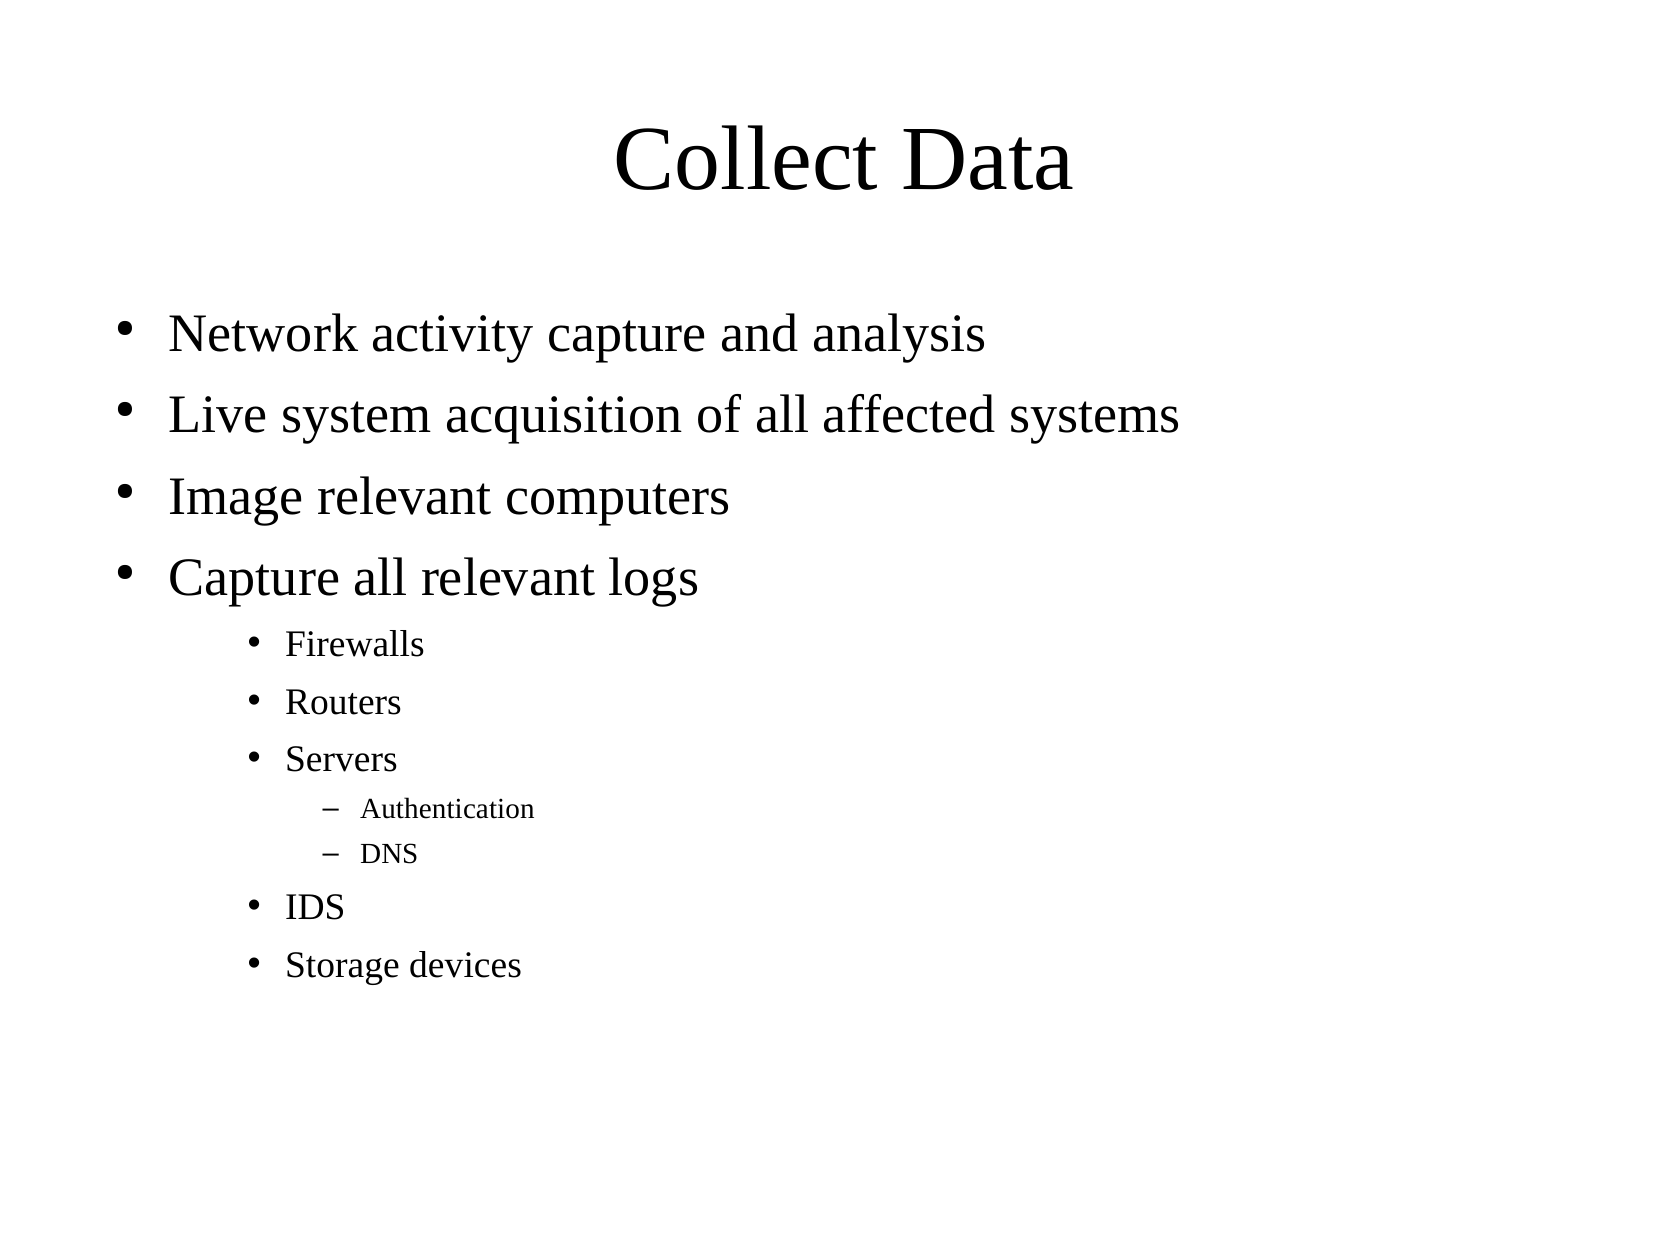

# Collect Data
Network activity capture and analysis
Live system acquisition of all affected systems
Image relevant computers
Capture all relevant logs
Firewalls
Routers
Servers
Authentication
DNS
IDS
Storage devices